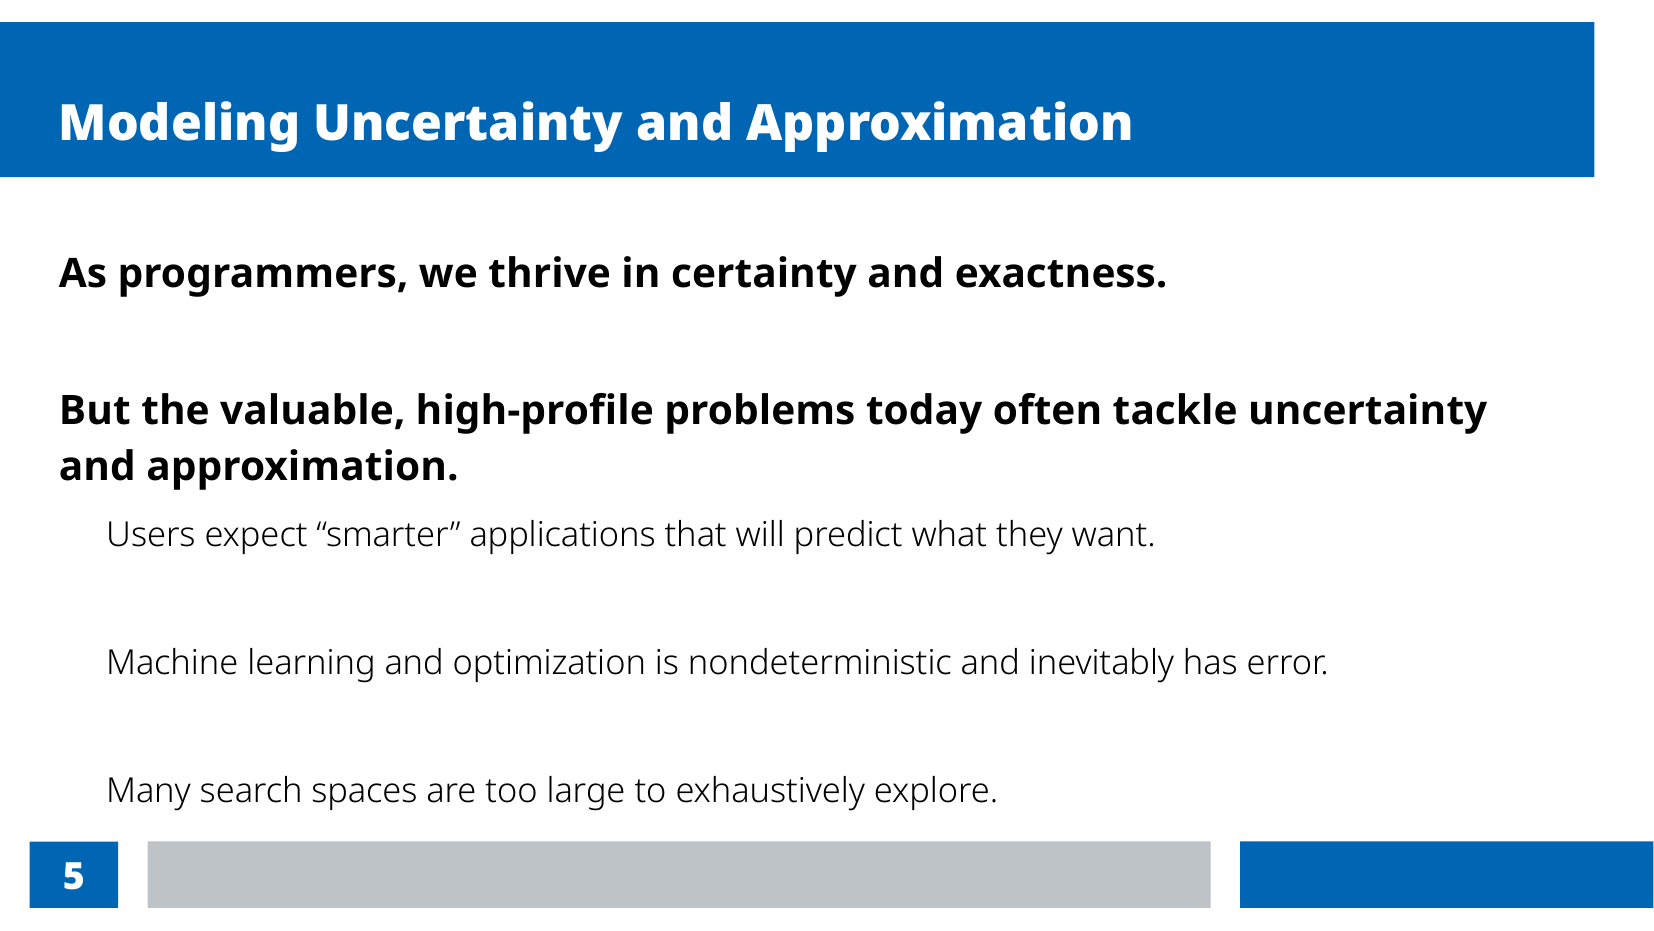

# Modeling Uncertainty and Approximation
As programmers, we thrive in certainty and exactness.
But the valuable, high-profile problems today often tackle uncertainty and approximation.
Users expect “smarter” applications that will predict what they want.
Machine learning and optimization is nondeterministic and inevitably has error.
Many search spaces are too large to exhaustively explore.
5